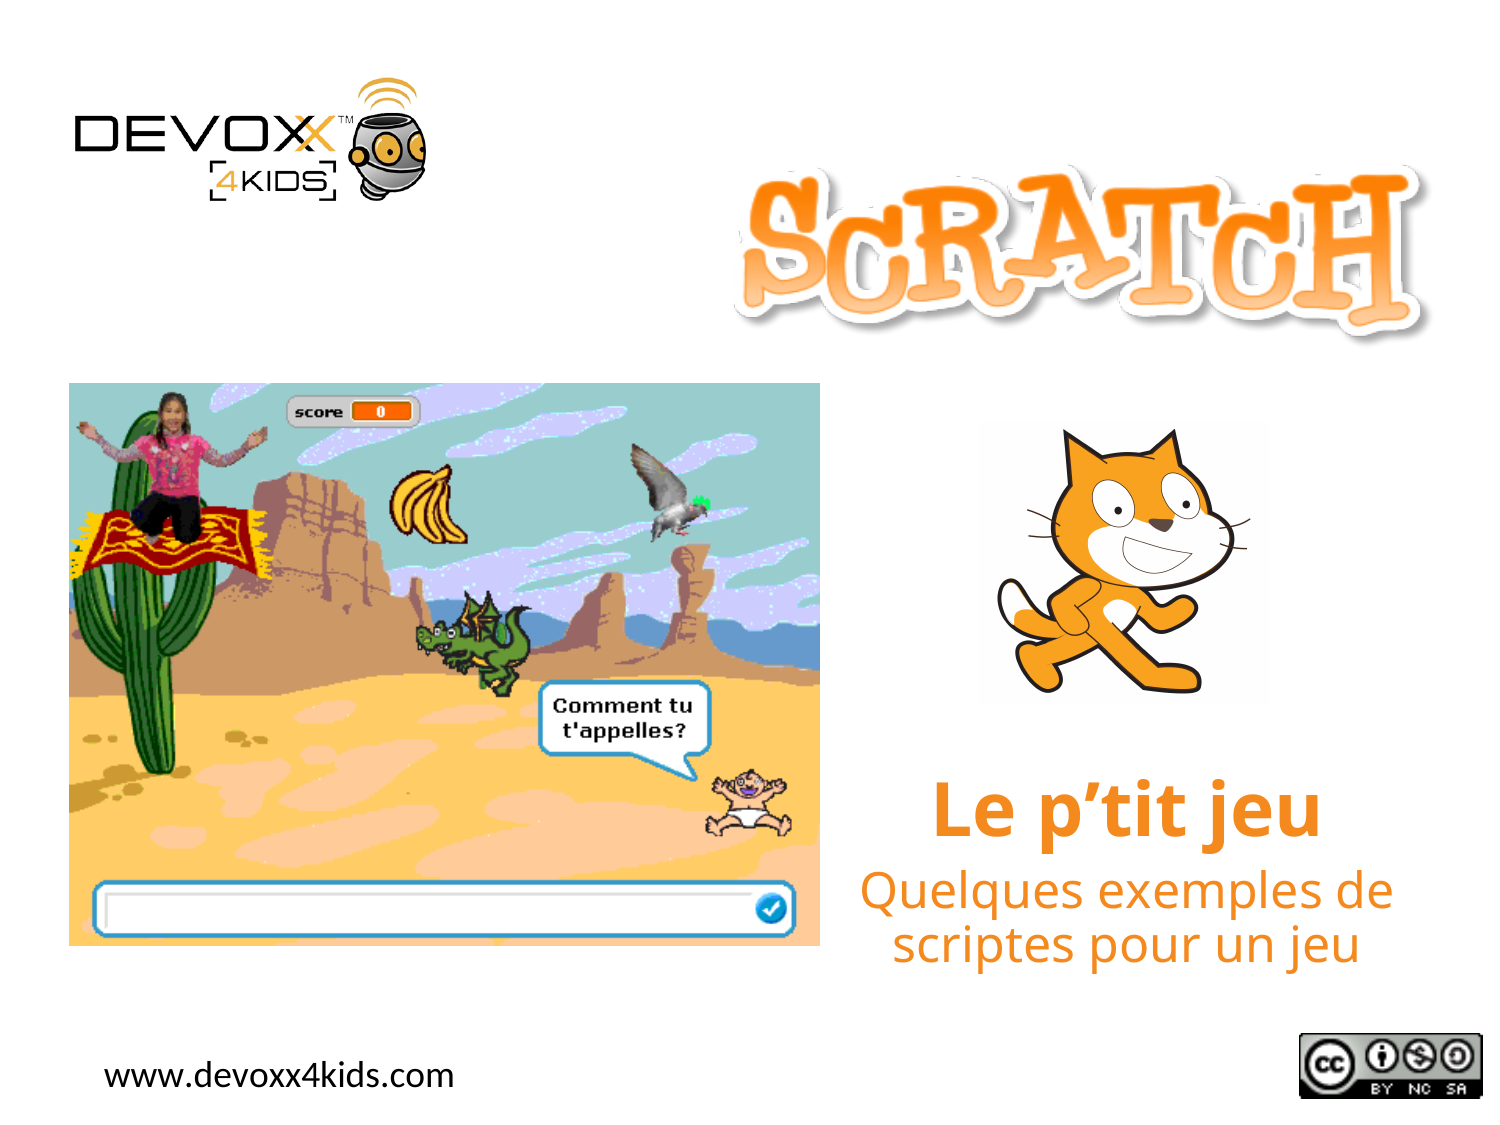

Le p’tit jeu
Quelques exemples de scriptes pour un jeu